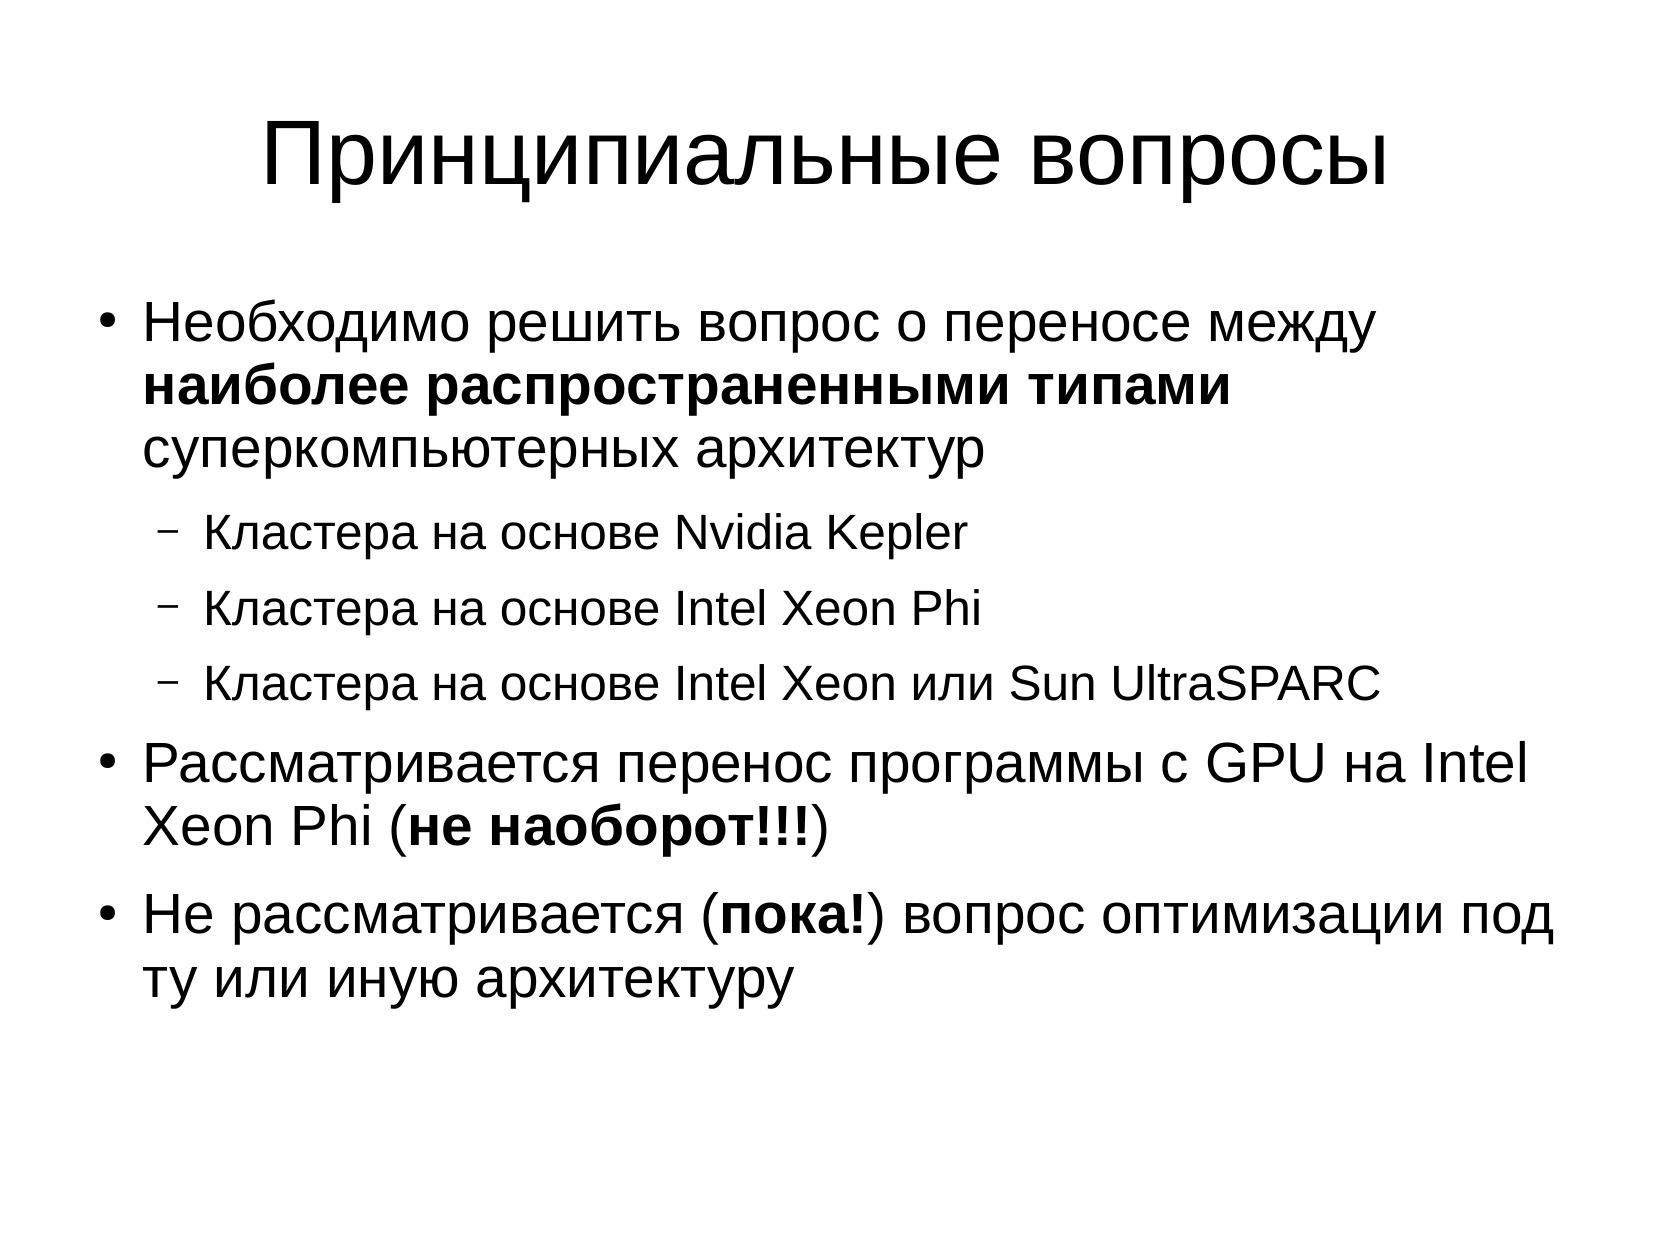

# Принципиальные вопросы
Необходимо решить вопрос о переносе между наиболее распространенными типами суперкомпьютерных архитектур
Кластера на основе Nvidia Kepler
Кластера на основе Intel Xeon Phi
Кластера на основе Intel Xeon или Sun UltraSPARC
Рассматривается перенос программы с GPU на Intel Xeon Phi (не наоборот!!!)
Не рассматривается (пока!) вопрос оптимизации под ту или иную архитектуру